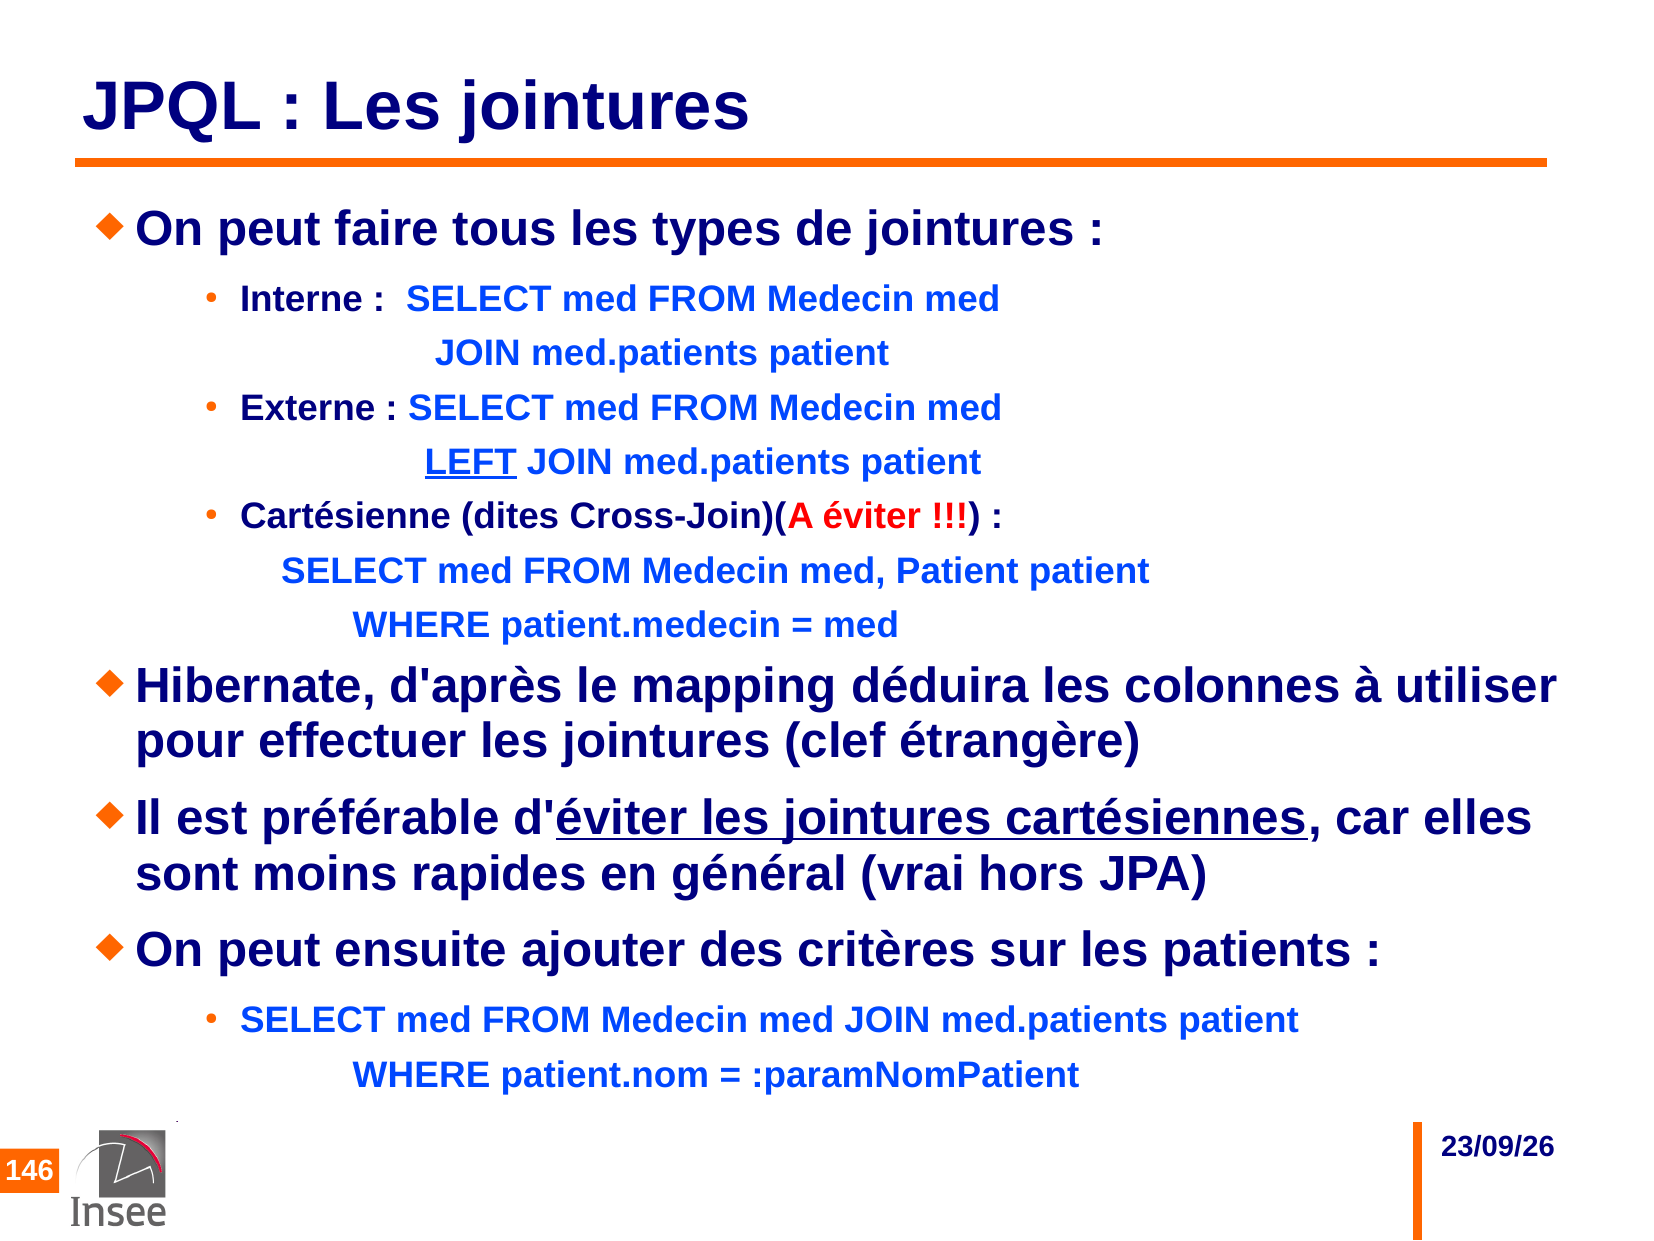

# JPQL : Les jointures
On peut faire tous les types de jointures :
Interne : SELECT med FROM Medecin med
 JOIN med.patients patient
Externe : SELECT med FROM Medecin med
 LEFT JOIN med.patients patient
Cartésienne (dites Cross-Join)(A éviter !!!) :
 SELECT med FROM Medecin med, Patient patient
 WHERE patient.medecin = med
Hibernate, d'après le mapping déduira les colonnes à utiliser pour effectuer les jointures (clef étrangère)
Il est préférable d'éviter les jointures cartésiennes, car elles sont moins rapides en général (vrai hors JPA)
On peut ensuite ajouter des critères sur les patients :
SELECT med FROM Medecin med JOIN med.patients patient
 WHERE patient.nom = :paramNomPatient
146